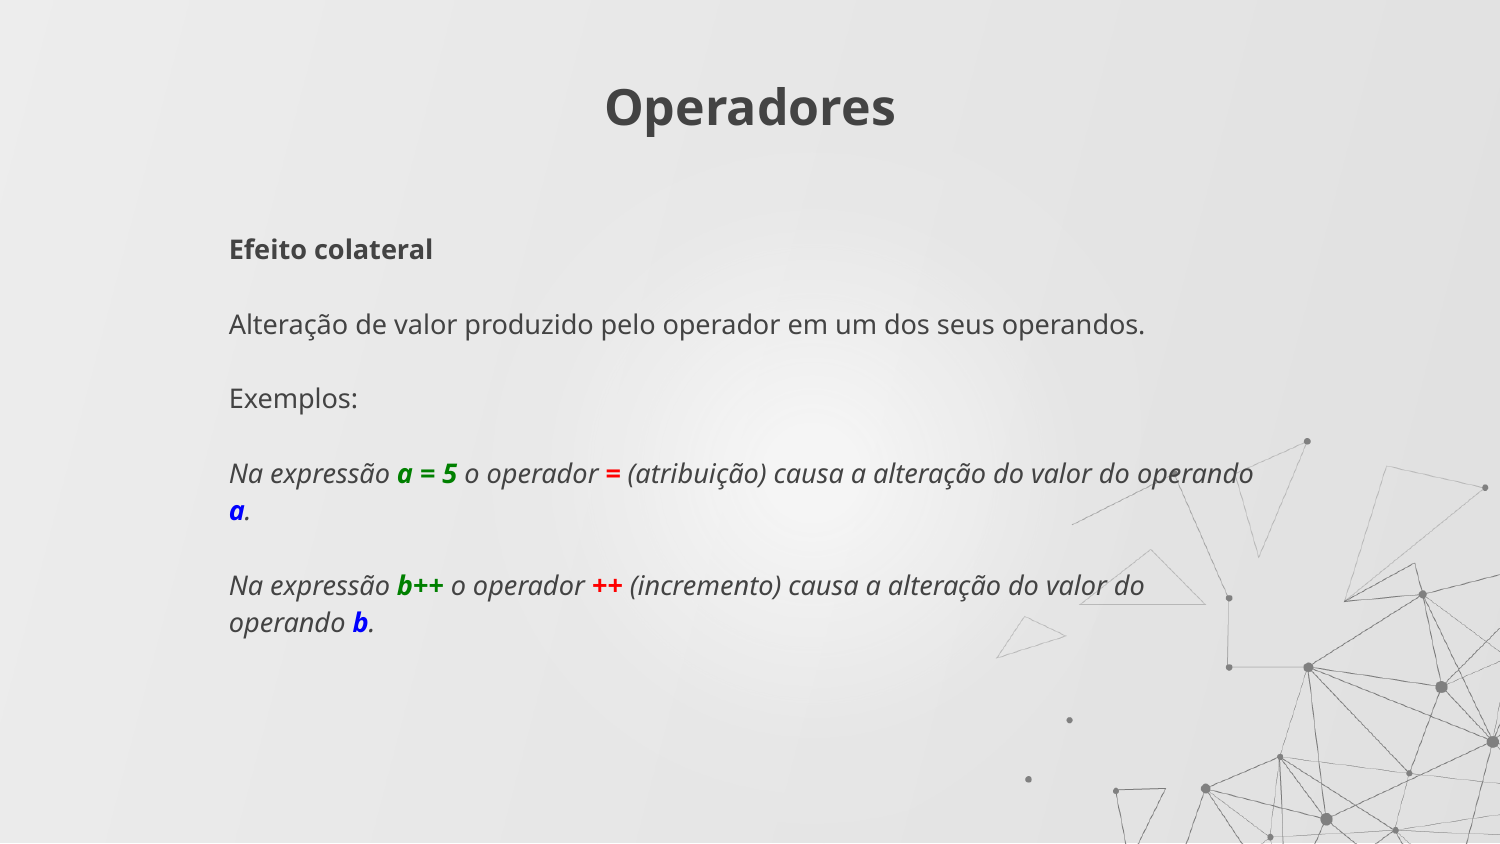

Operadores
# Efeito colateral
Alteração de valor produzido pelo operador em um dos seus operandos.
Exemplos:
Na expressão a = 5 o operador = (atribuição) causa a alteração do valor do operando a.
Na expressão b++ o operador ++ (incremento) causa a alteração do valor do operando b.